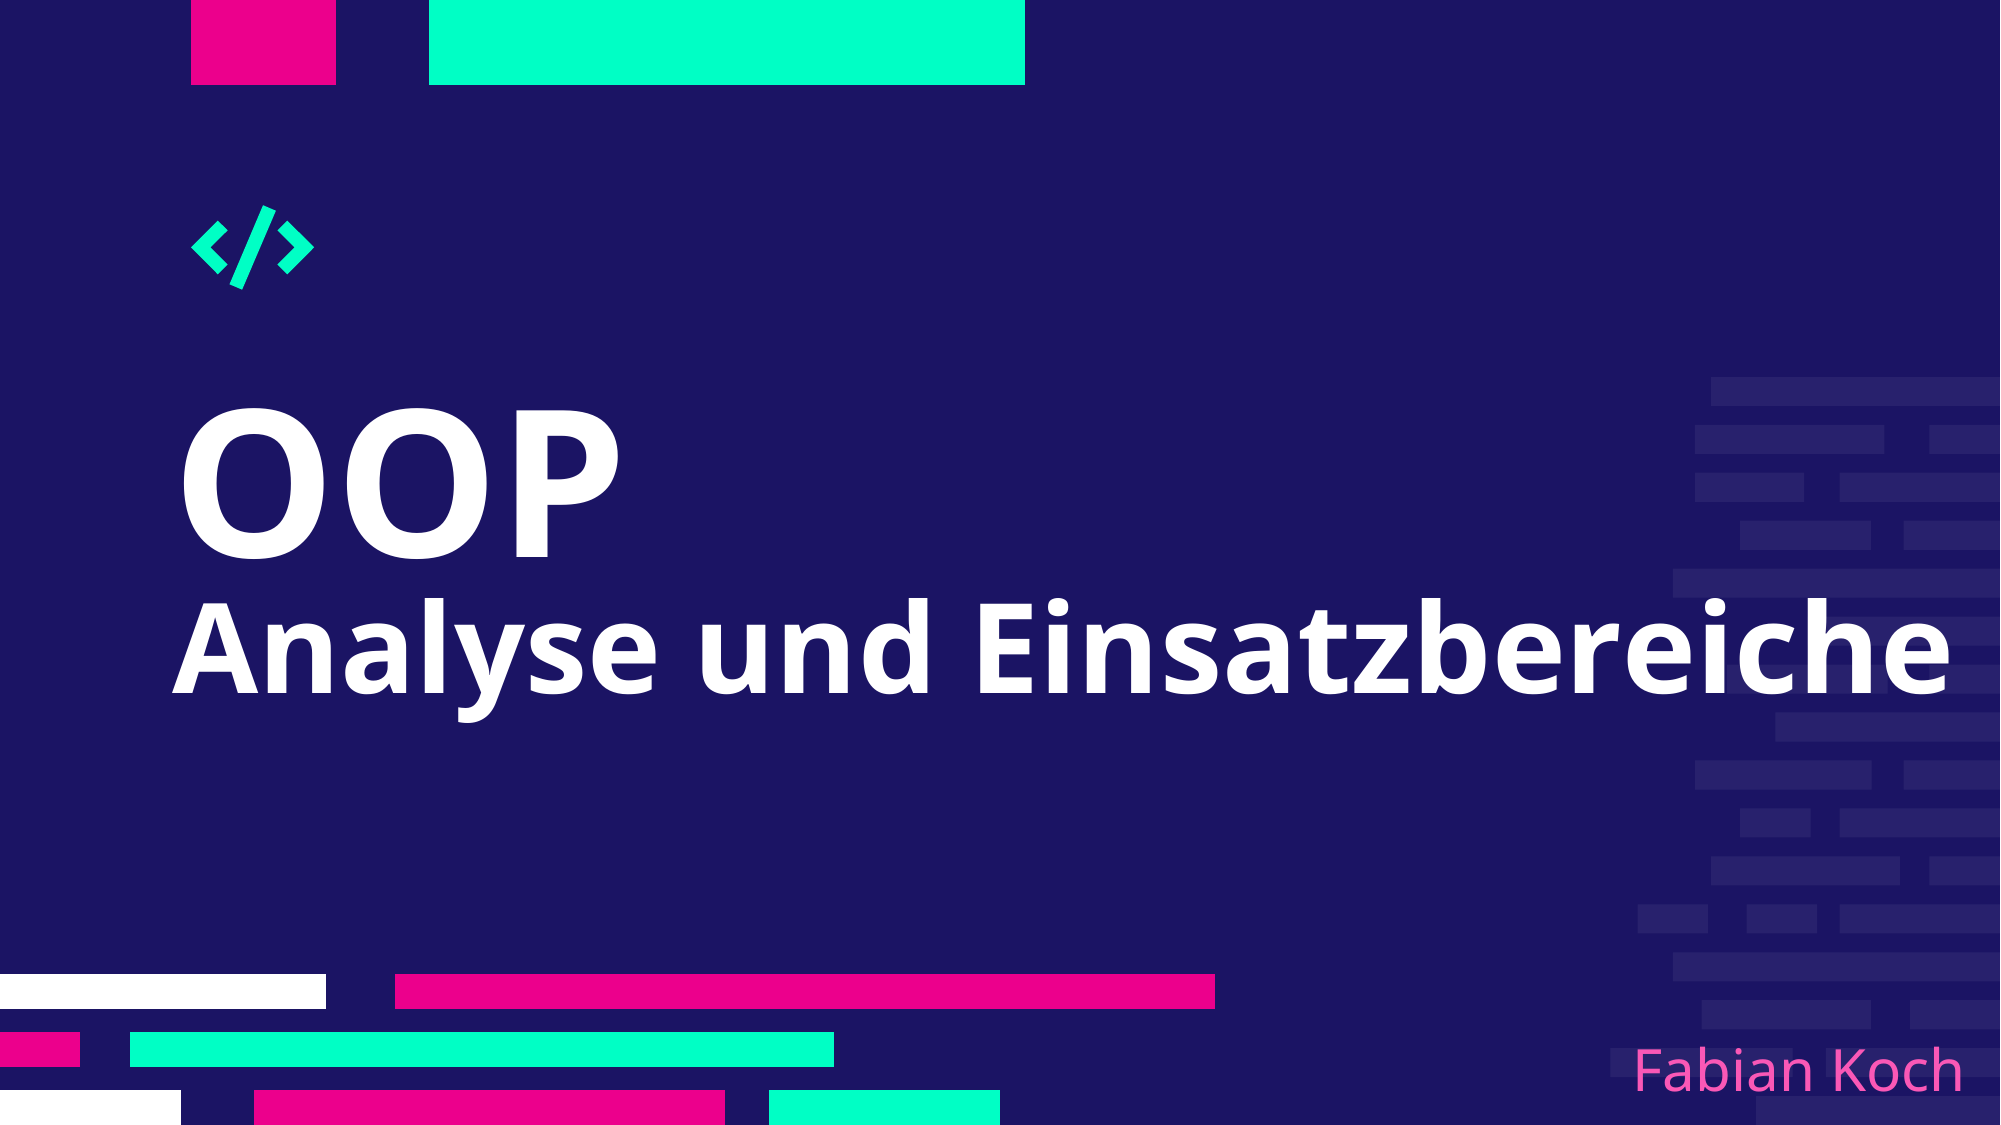

# OOP Analyse und Einsatzbereiche
Fabian Koch